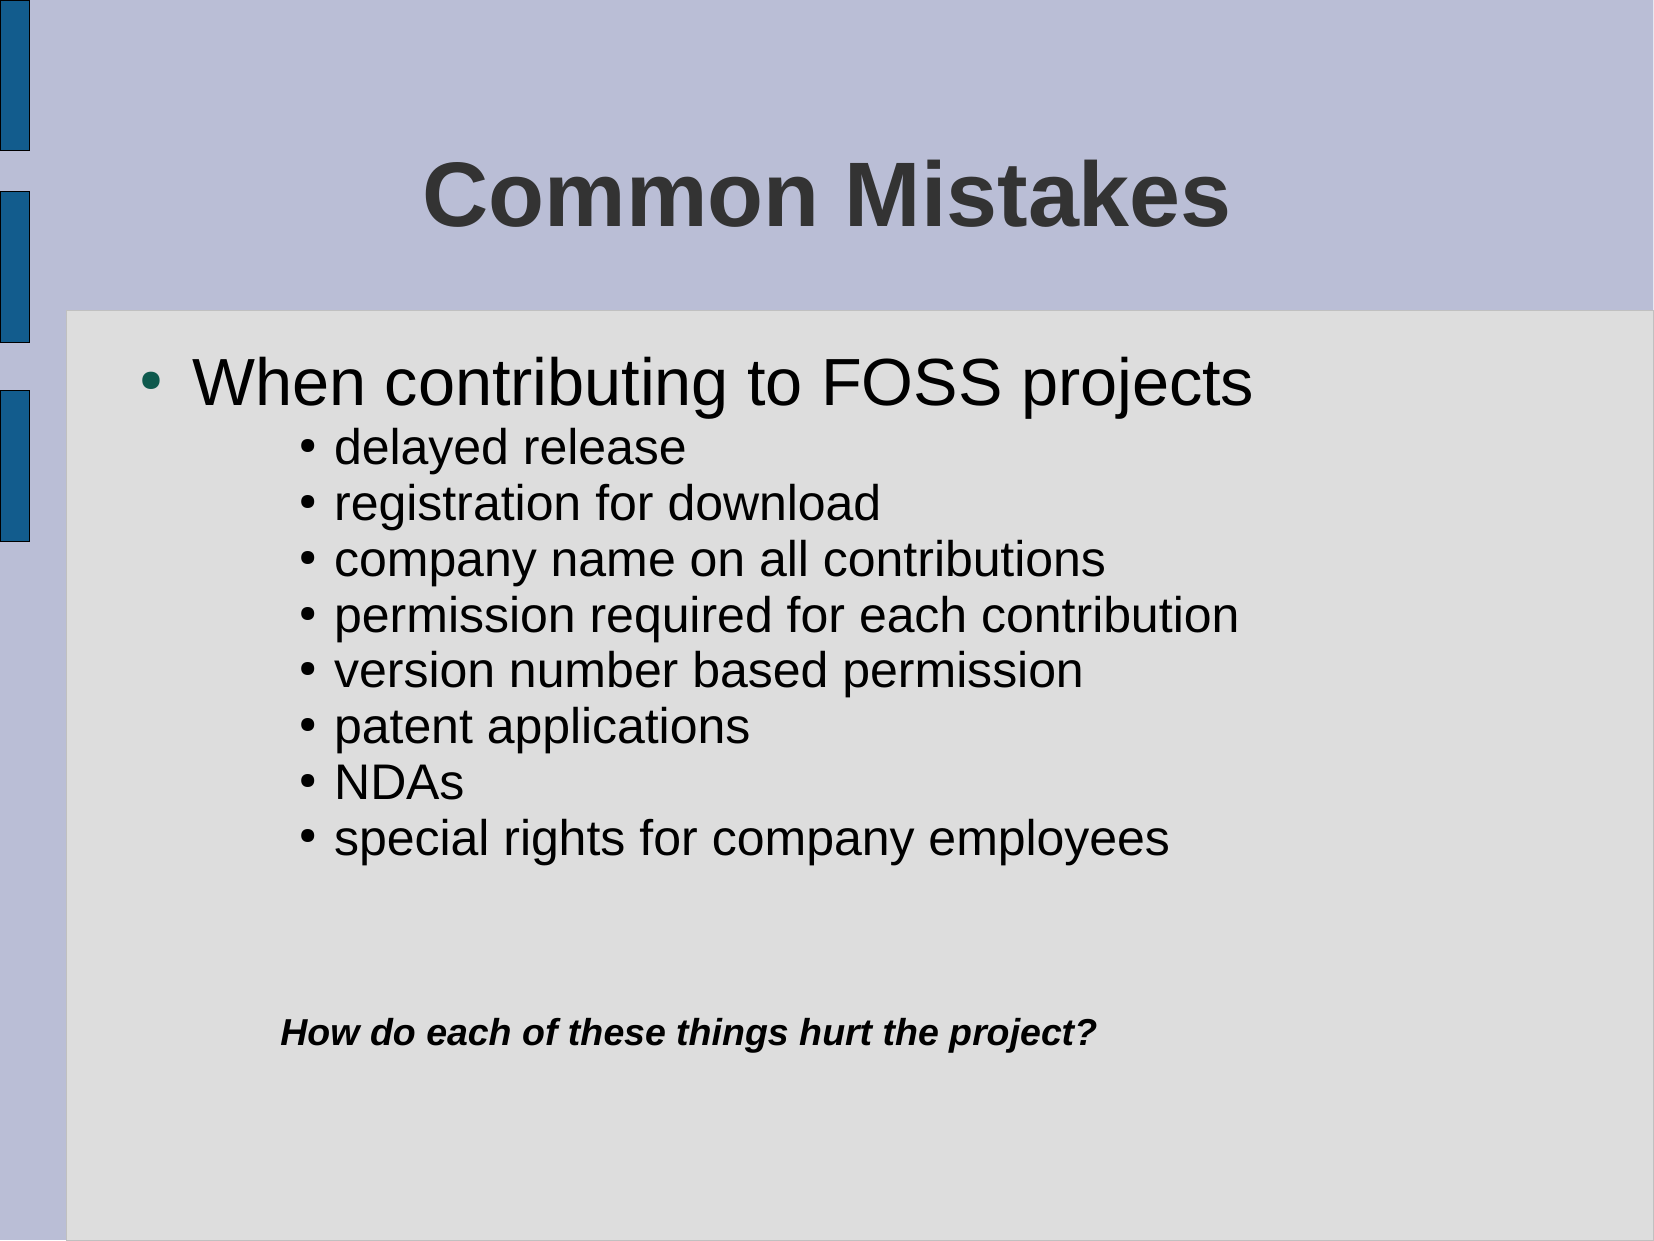

# Common Mistakes
When contributing to FOSS projects
delayed release
registration for download
company name on all contributions
permission required for each contribution
version number based permission
patent applications
NDAs
special rights for company employees
How do each of these things hurt the project?